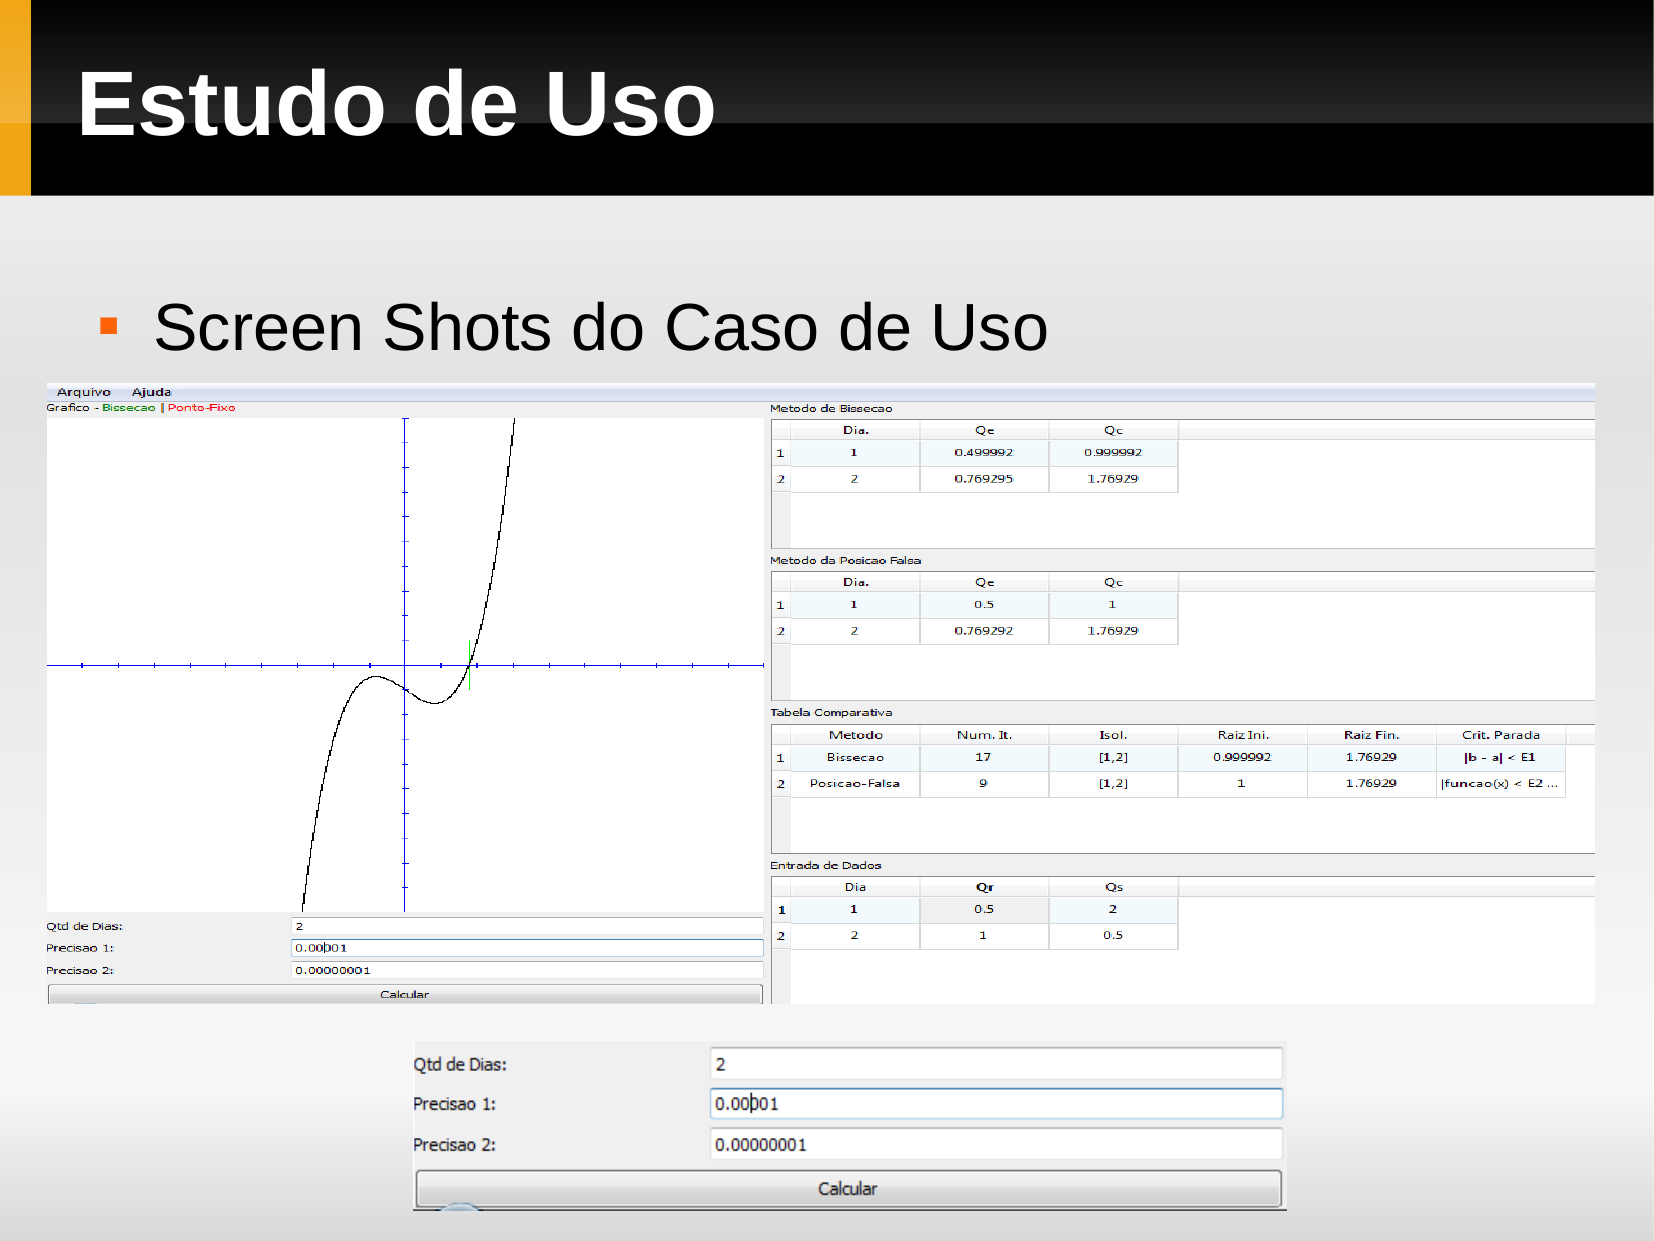

# Estudo de Uso
Screen Shots do Caso de Uso